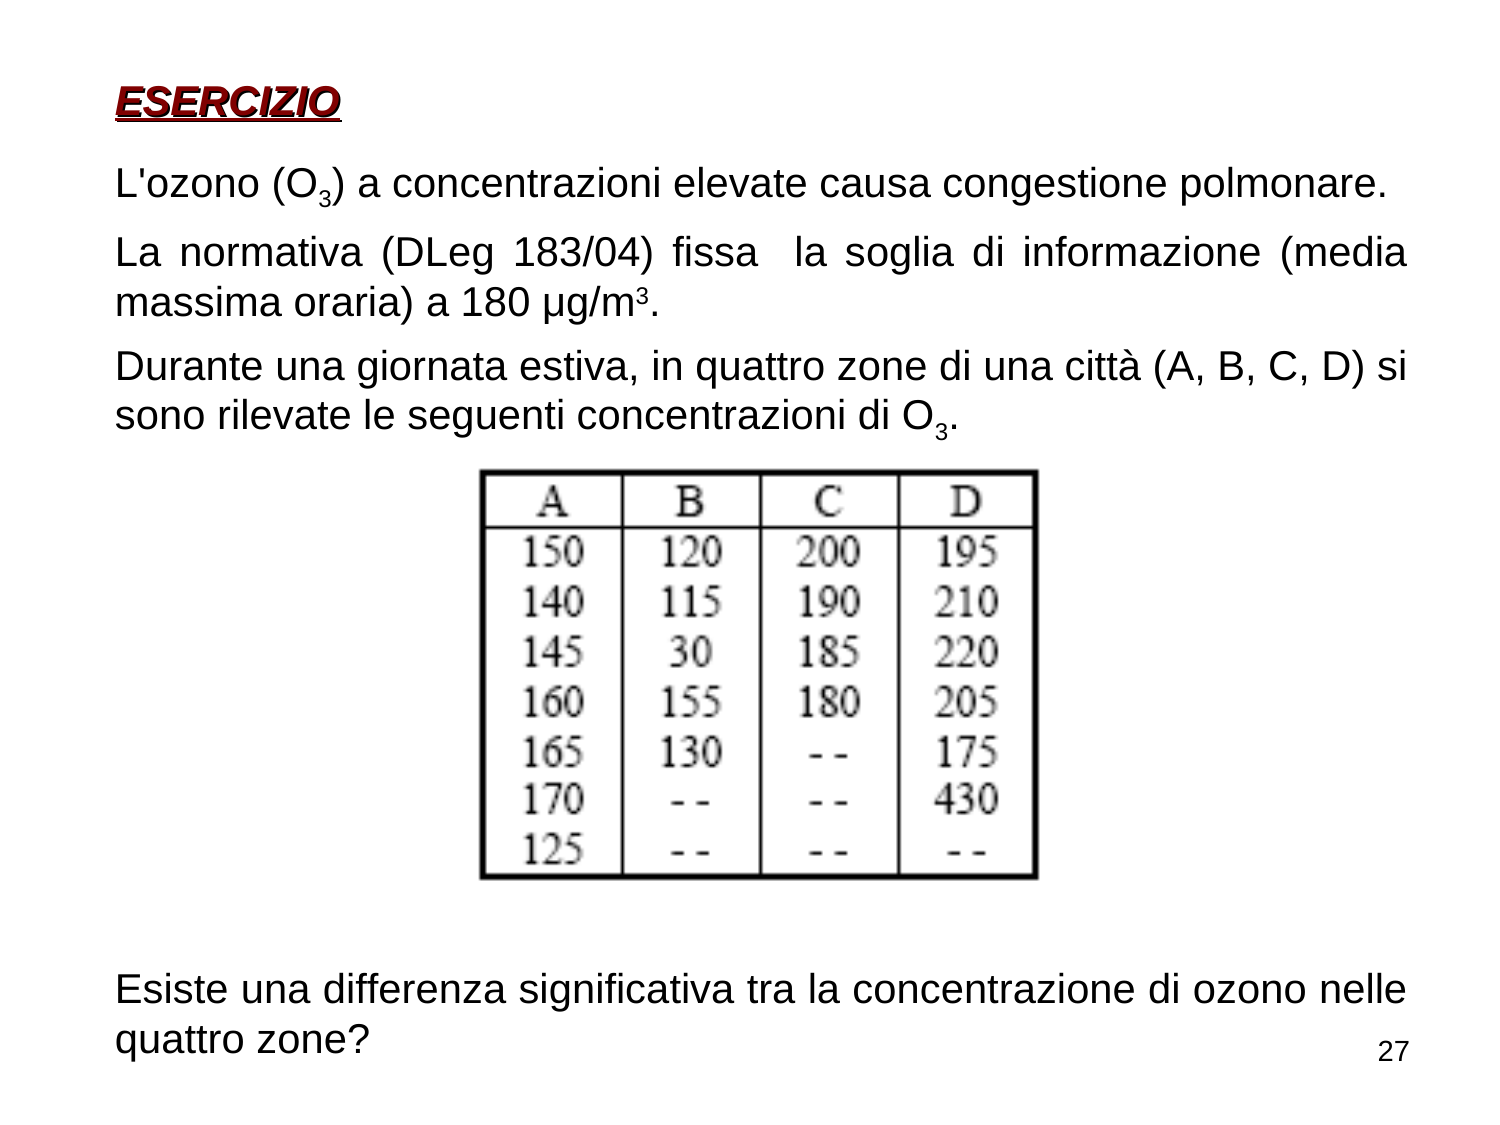

ESERCIZIO
L'ozono (O3) a concentrazioni elevate causa congestione polmonare.
La normativa (DLeg 183/04) fissa la soglia di informazione (media massima oraria) a 180 μg/m3.
Durante una giornata estiva, in quattro zone di una città (A, B, C, D) si sono rilevate le seguenti concentrazioni di O3.
Esiste una differenza significativa tra la concentrazione di ozono nelle quattro zone?